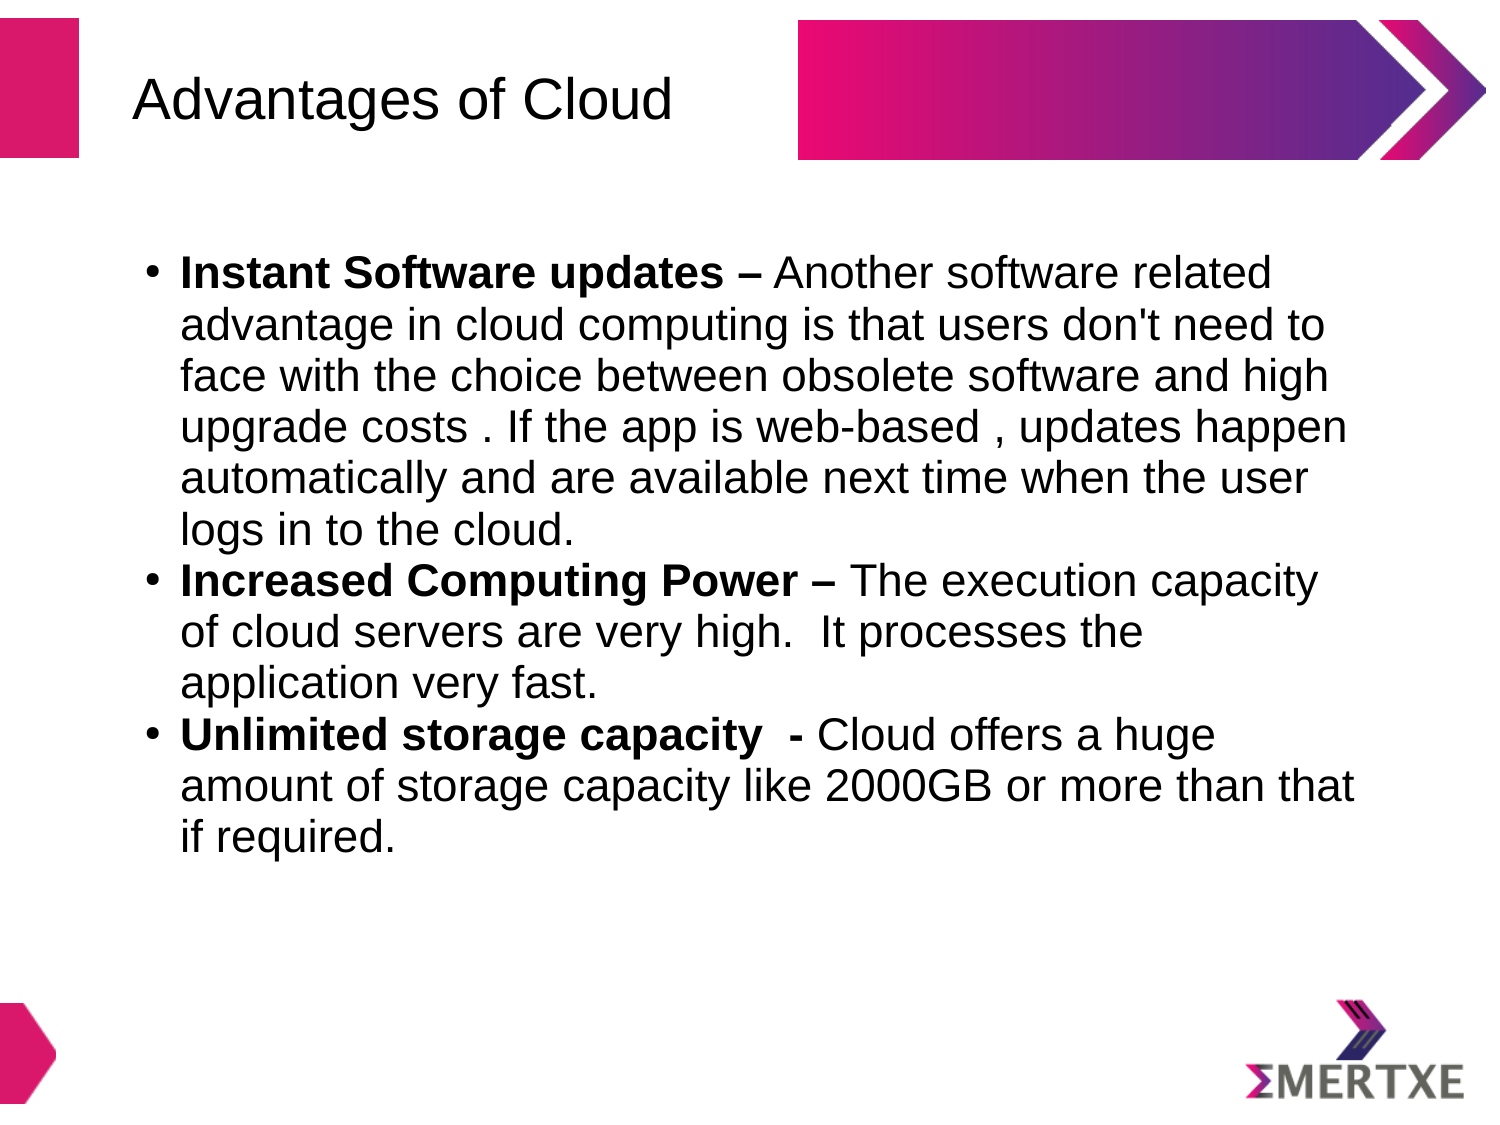

Advantages of Cloud
Instant Software updates – Another software related advantage in cloud computing is that users don't need to face with the choice between obsolete software and high upgrade costs . If the app is web-based , updates happen automatically and are available next time when the user logs in to the cloud.
Increased Computing Power – The execution capacity of cloud servers are very high. It processes the application very fast.
Unlimited storage capacity - Cloud offers a huge amount of storage capacity like 2000GB or more than that if required.